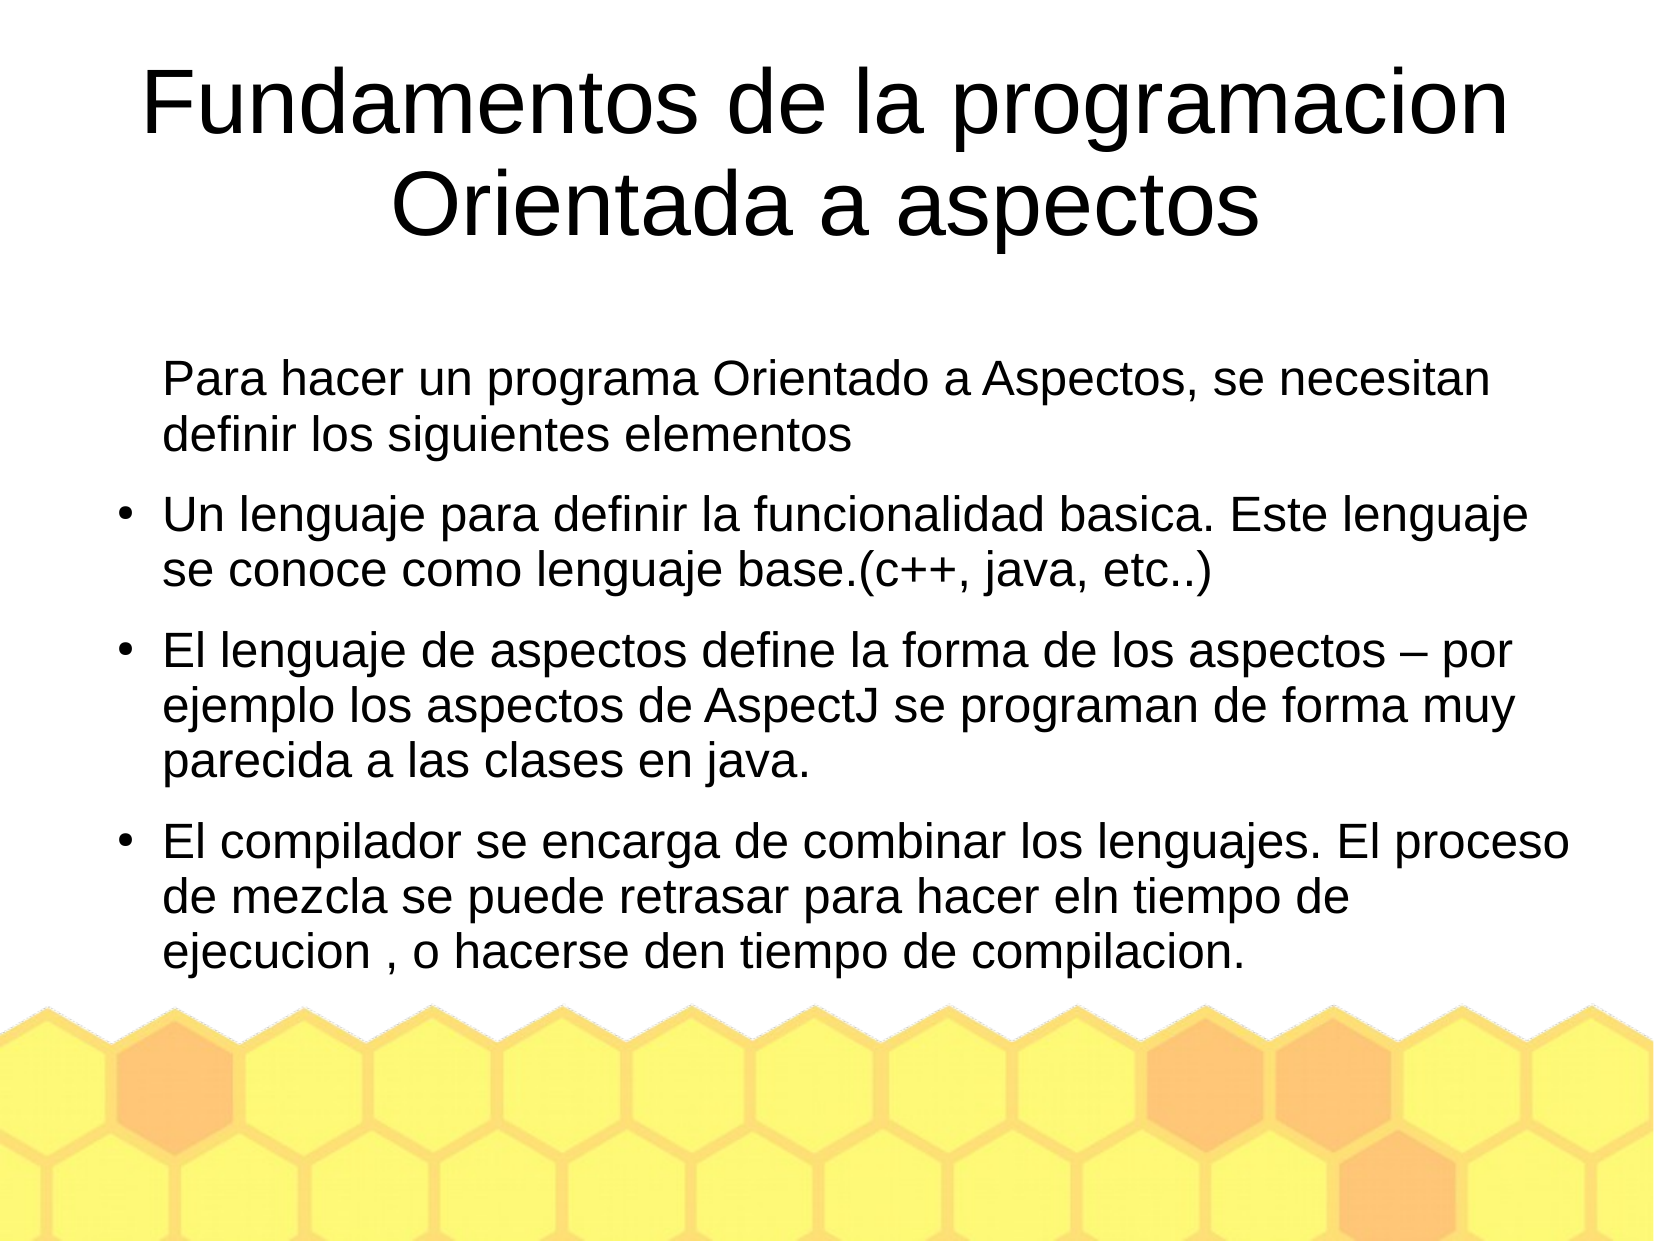

# Fundamentos de la programacion Orientada a aspectos
Para hacer un programa Orientado a Aspectos, se necesitan definir los siguientes elementos
Un lenguaje para definir la funcionalidad basica. Este lenguaje se conoce como lenguaje base.(c++, java, etc..)
El lenguaje de aspectos define la forma de los aspectos – por ejemplo los aspectos de AspectJ se programan de forma muy parecida a las clases en java.
El compilador se encarga de combinar los lenguajes. El proceso de mezcla se puede retrasar para hacer eln tiempo de ejecucion , o hacerse den tiempo de compilacion.